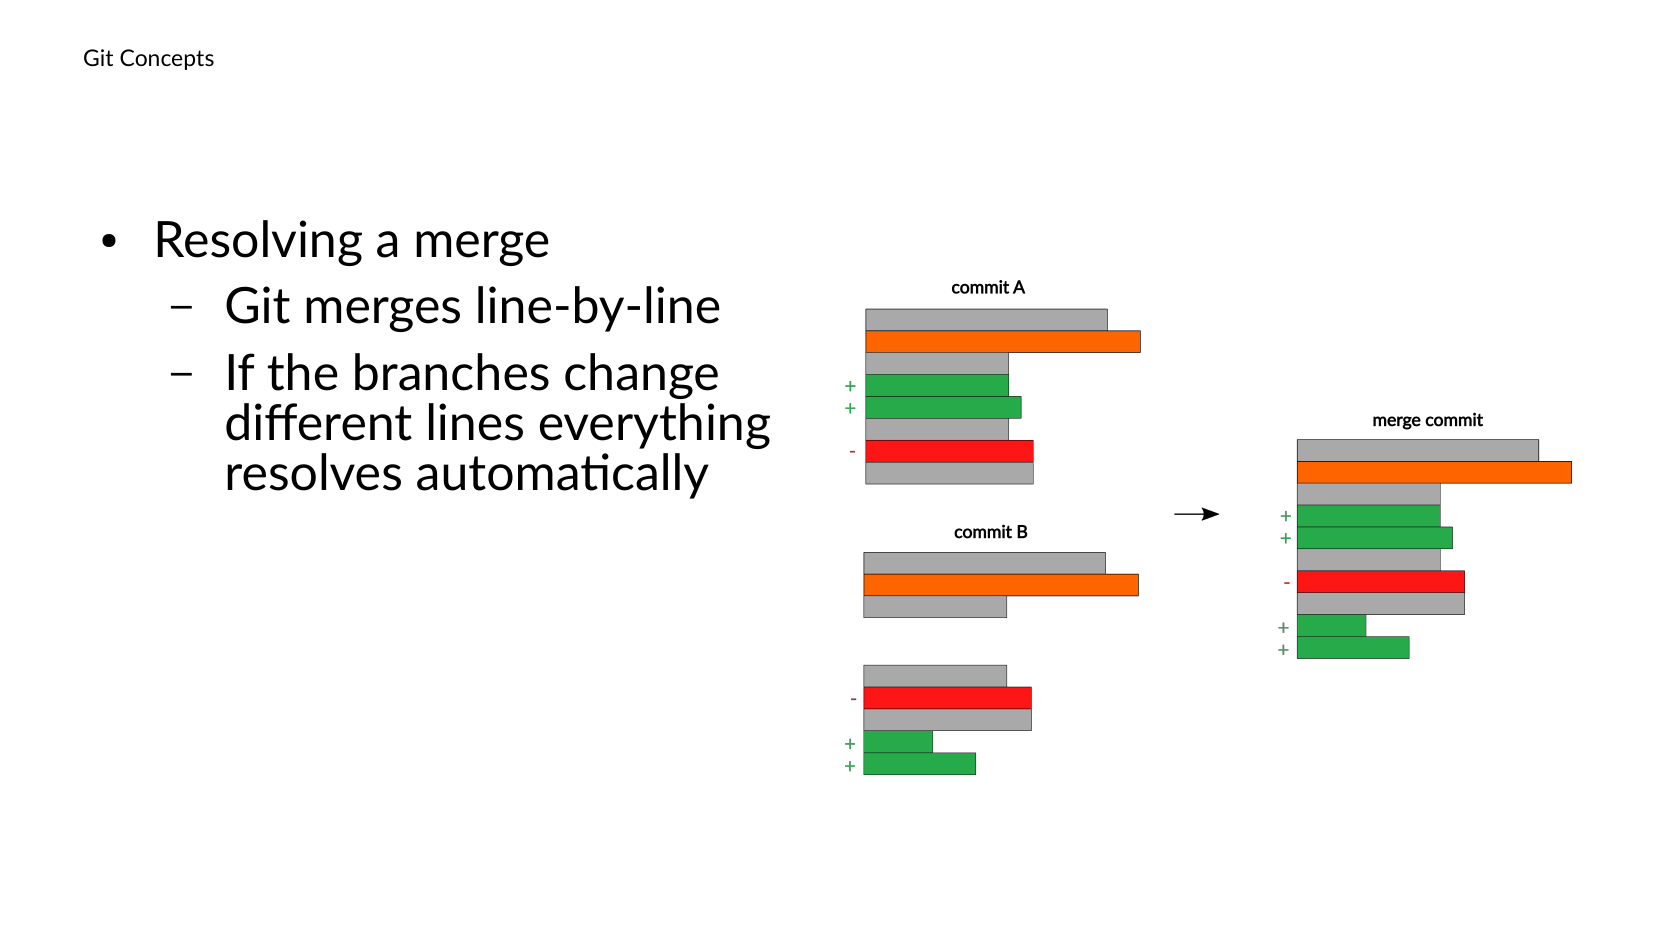

# Git Concepts
Resolving a merge
Git merges line-by-line
If the branches change different lines everything resolves automatically